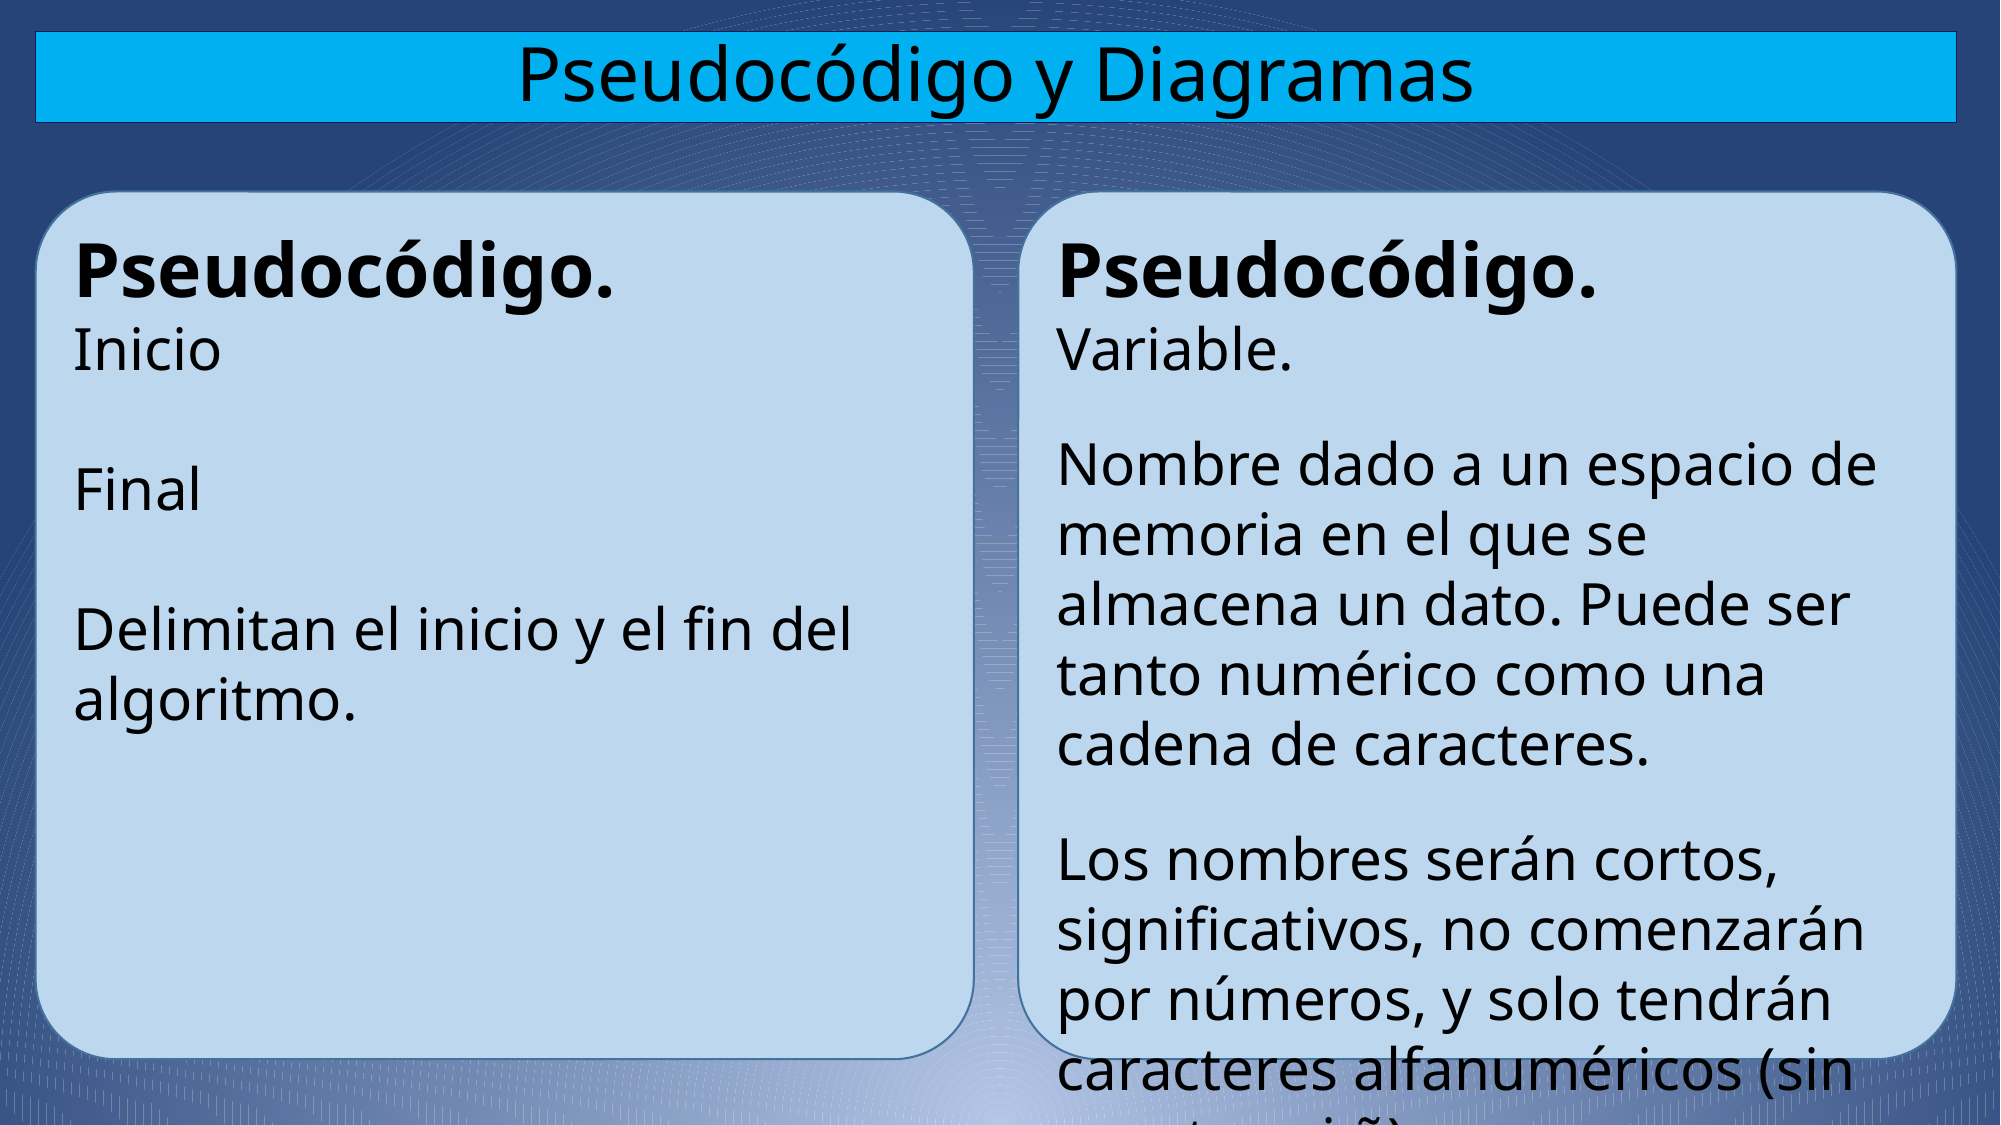

# Pseudocódigo y Diagramas
Pseudocódigo.
Inicio
Final
Delimitan el inicio y el fin del algoritmo.
Pseudocódigo.
Variable.
Nombre dado a un espacio de memoria en el que se almacena un dato. Puede ser tanto numérico como una cadena de caracteres.
Los nombres serán cortos, significativos, no comenzarán por números, y solo tendrán caracteres alfanuméricos (sin acentos ni ñ).